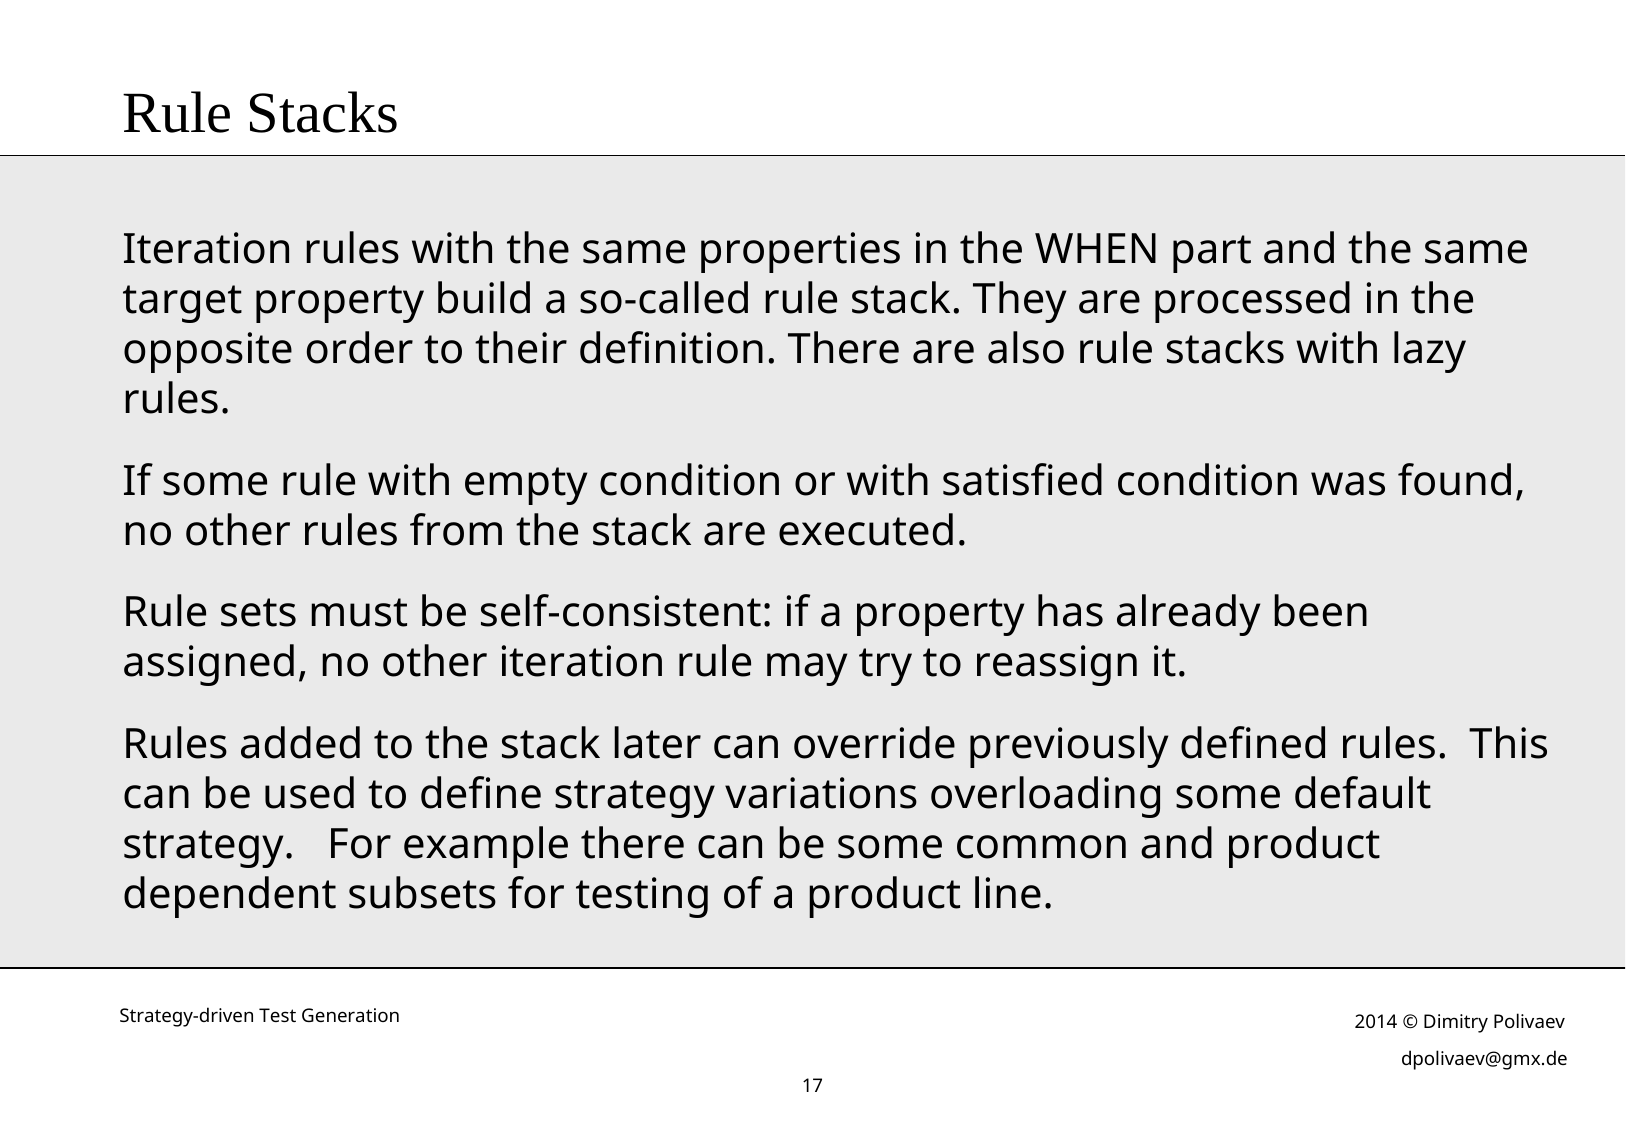

# Rule Stacks
Iteration rules with the same properties in the WHEN part and the same target property build a so-called rule stack. They are processed in the opposite order to their definition. There are also rule stacks with lazy rules.
If some rule with empty condition or with satisfied condition was found, no other rules from the stack are executed.
Rule sets must be self-consistent: if a property has already been assigned, no other iteration rule may try to reassign it.
Rules added to the stack later can override previously defined rules. This can be used to define strategy variations overloading some default strategy. For example there can be some common and product dependent subsets for testing of a product line.